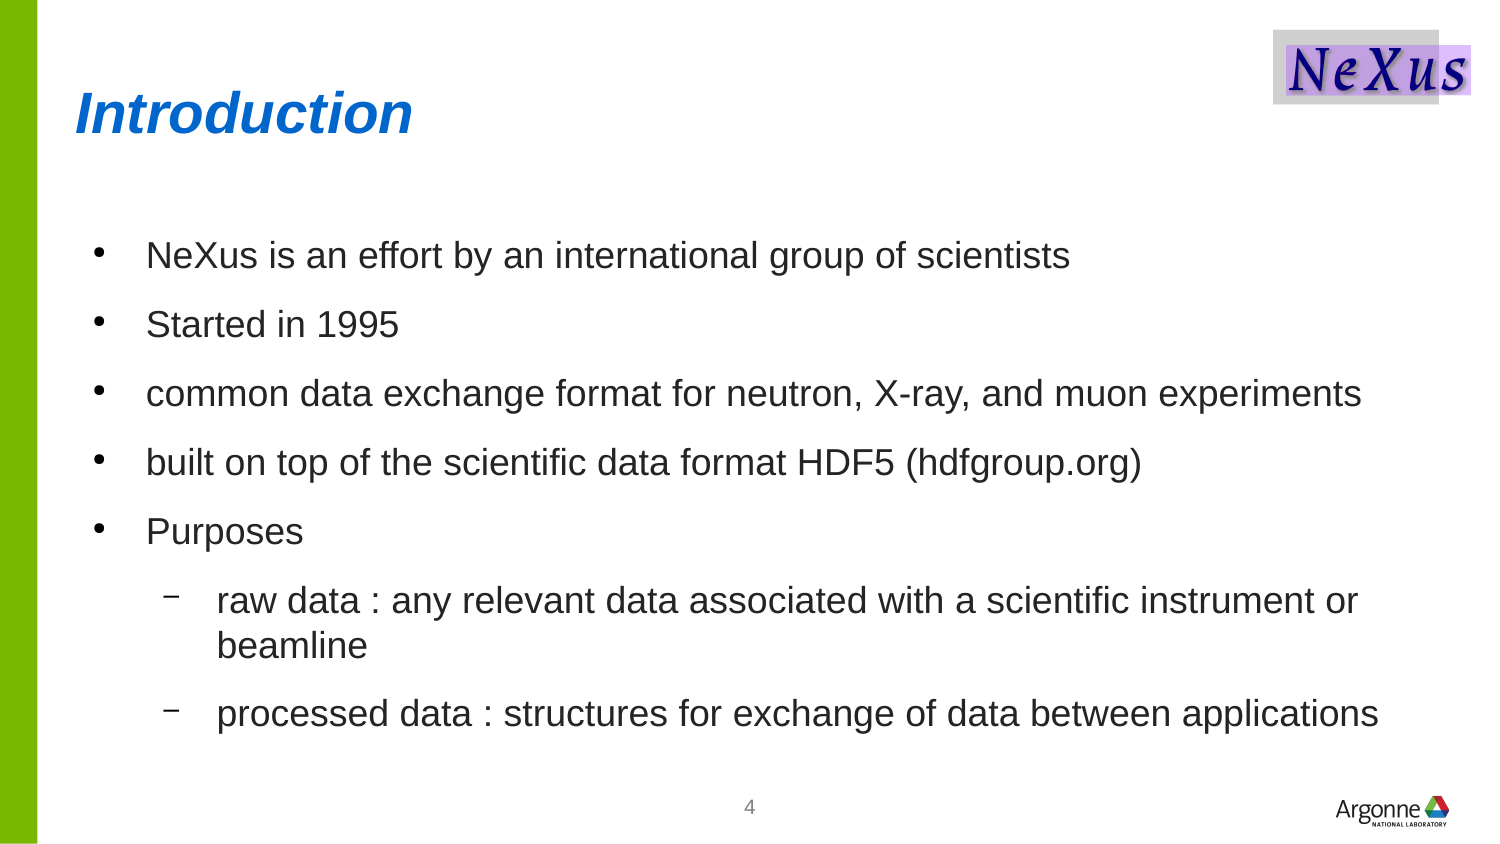

Introduction
#
NeXus is an effort by an international group of scientists
Started in 1995
common data exchange format for neutron, X-ray, and muon experiments
built on top of the scientific data format HDF5 (hdfgroup.org)
Purposes
raw data : any relevant data associated with a scientific instrument or beamline
processed data : structures for exchange of data between applications